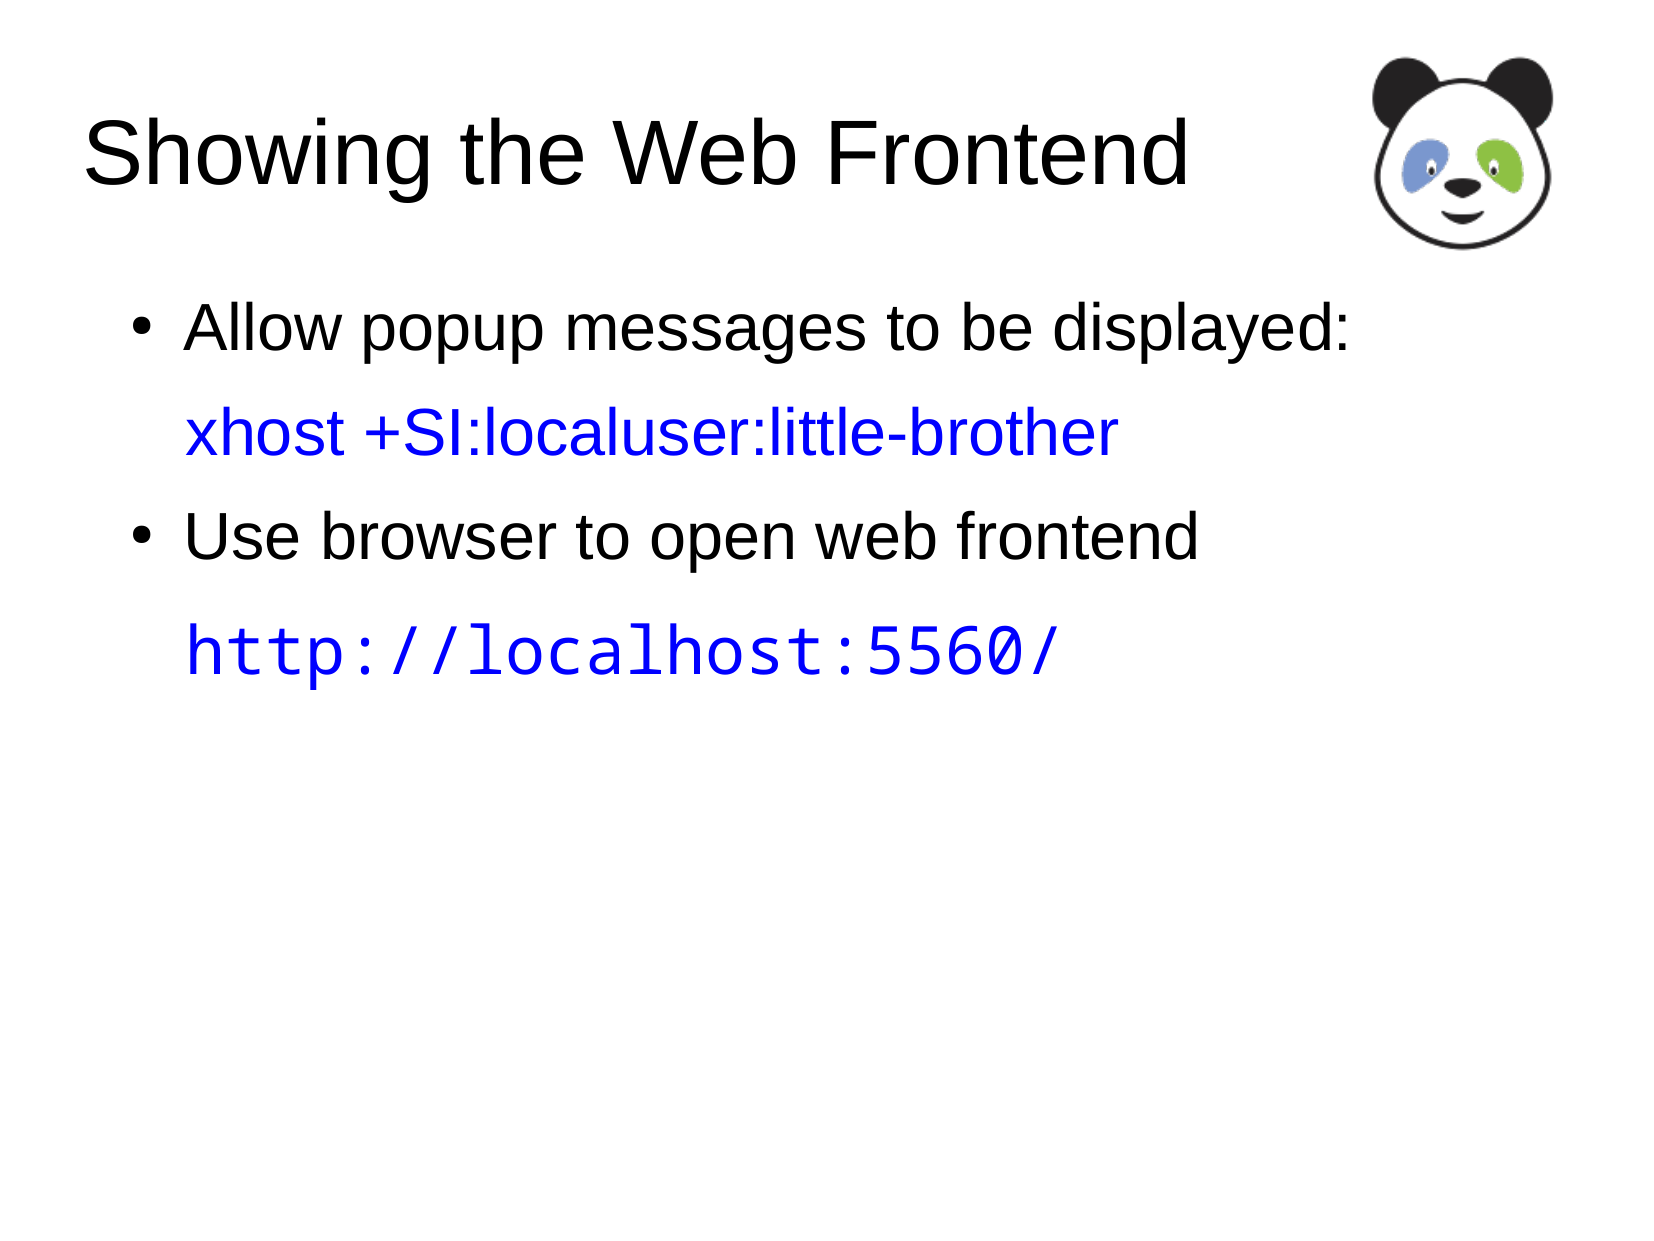

# Showing the Web Frontend
Allow popup messages to be displayed:
xhost +SI:localuser:little-brother
Use browser to open web frontend
http://localhost:5560/